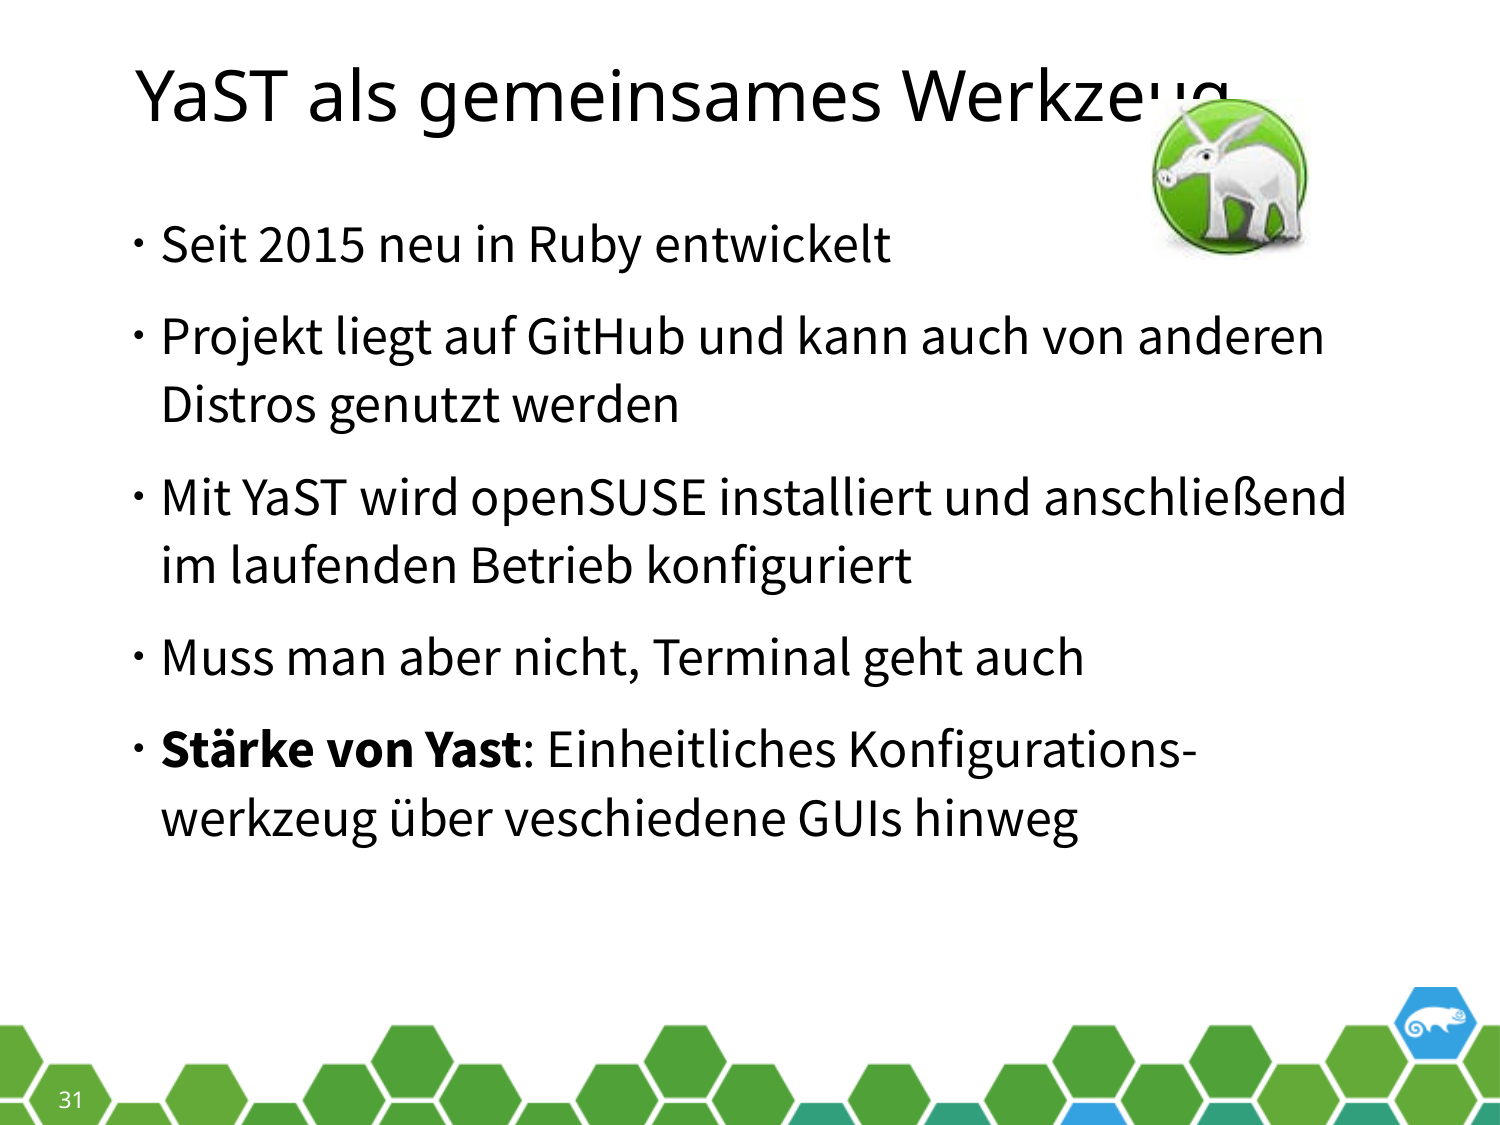

# YaST als gemeinsames Werkzeug
Seit 2015 neu in Ruby entwickelt
Projekt liegt auf GitHub und kann auch von anderen Distros genutzt werden
Mit YaST wird openSUSE installiert und anschließend im laufenden Betrieb konfiguriert
Muss man aber nicht, Terminal geht auch
Stärke von Yast: Einheitliches Konfigurations-werkzeug über veschiedene GUIs hinweg